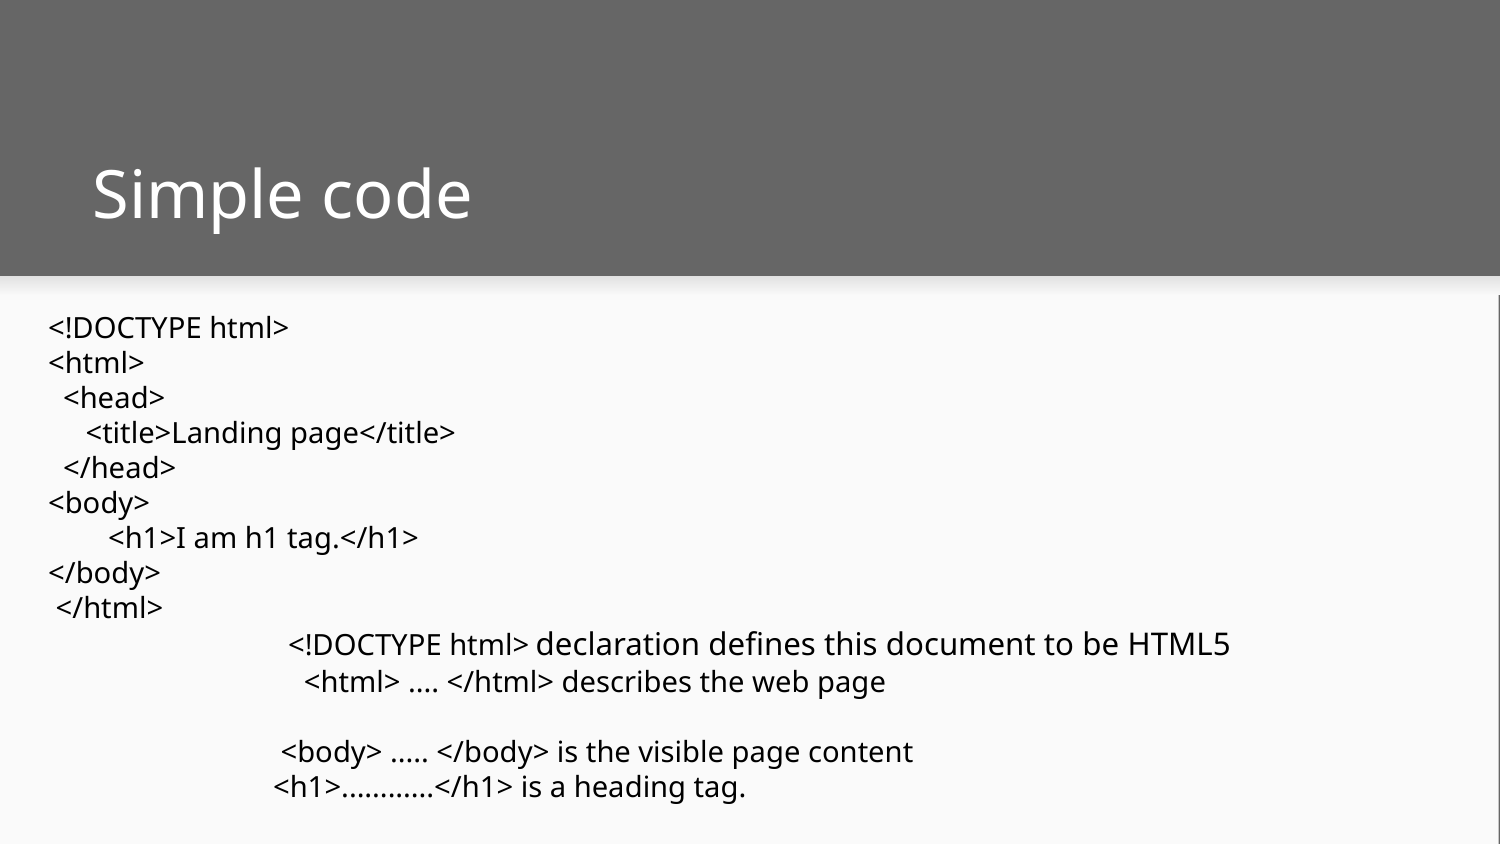

# Simple code
<!DOCTYPE html>
<html>
 <head>
 <title>Landing page</title>
 </head>
<body>
 <h1>I am h1 tag.</h1>
</body>
 </html>
 <!DOCTYPE html> declaration defines this document to be HTML5
 <html> .... </html> describes the web page
 <body> ..... </body> is the visible page content
 <h1>............</h1> is a heading tag.